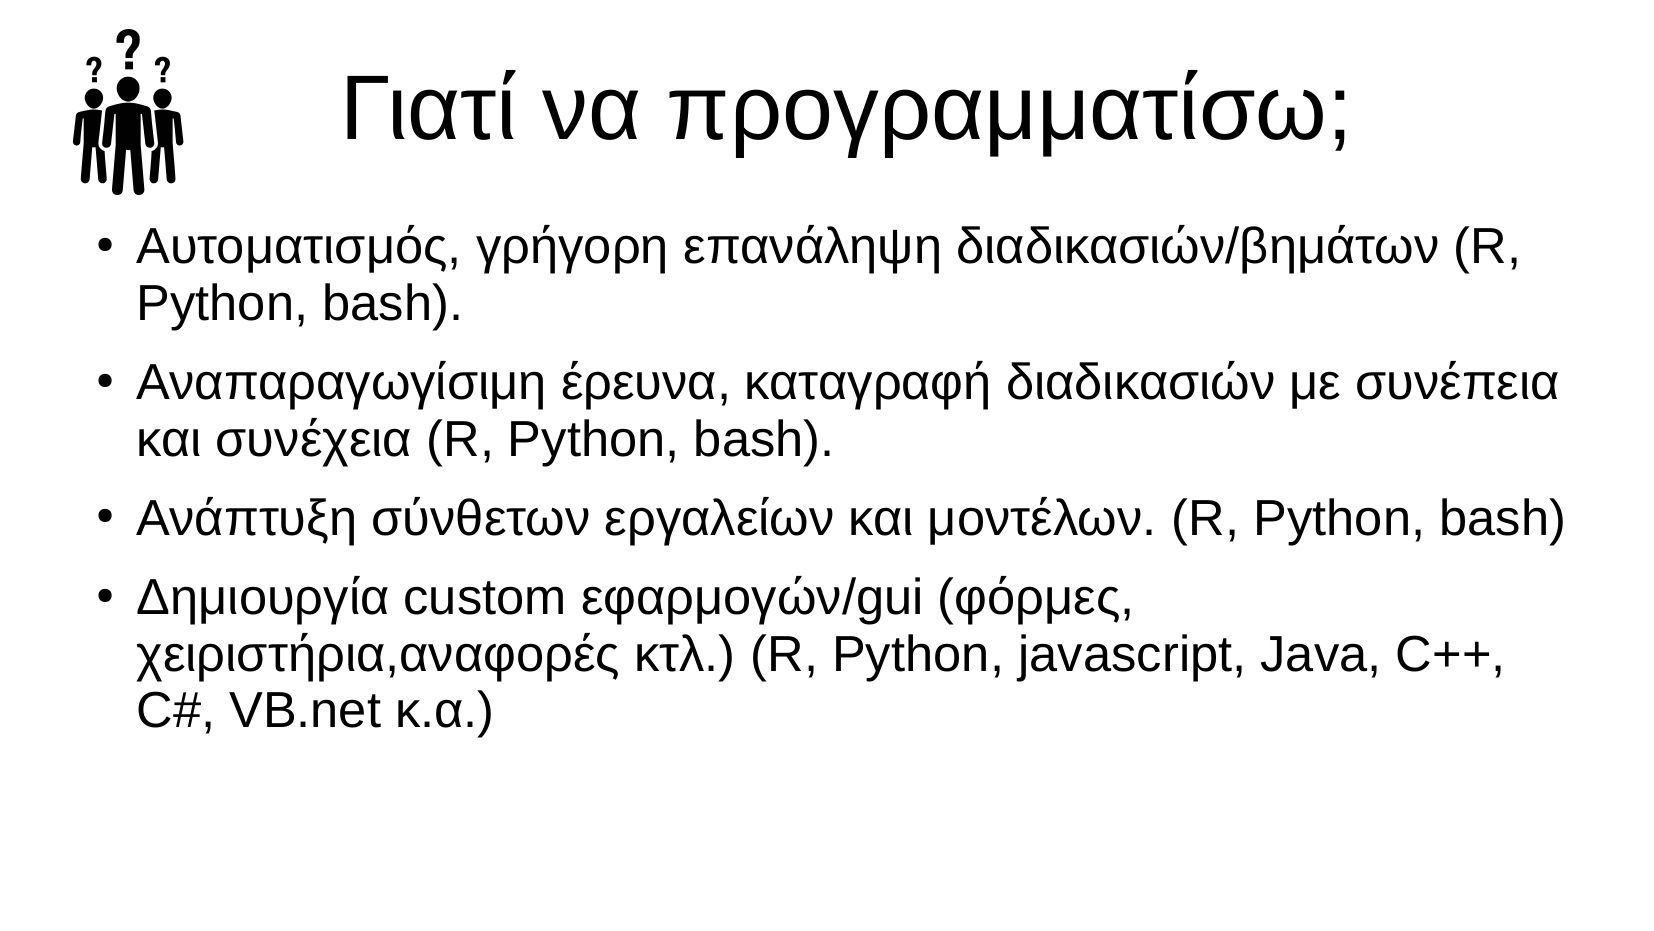

# Γιατί να προγραμματίσω;
Αυτοματισμός, γρήγορη επανάληψη διαδικασιών/βημάτων (R, Python, bash).
Αναπαραγωγίσιμη έρευνα, καταγραφή διαδικασιών με συνέπεια και συνέχεια (R, Python, bash).
Ανάπτυξη σύνθετων εργαλείων και μοντέλων. (R, Python, bash)
Δημιουργία custom εφαρμογών/gui (φόρμες, χειριστήρια,αναφορές κτλ.) (R, Python, javascript, Java, C++, C#, VB.net κ.α.)